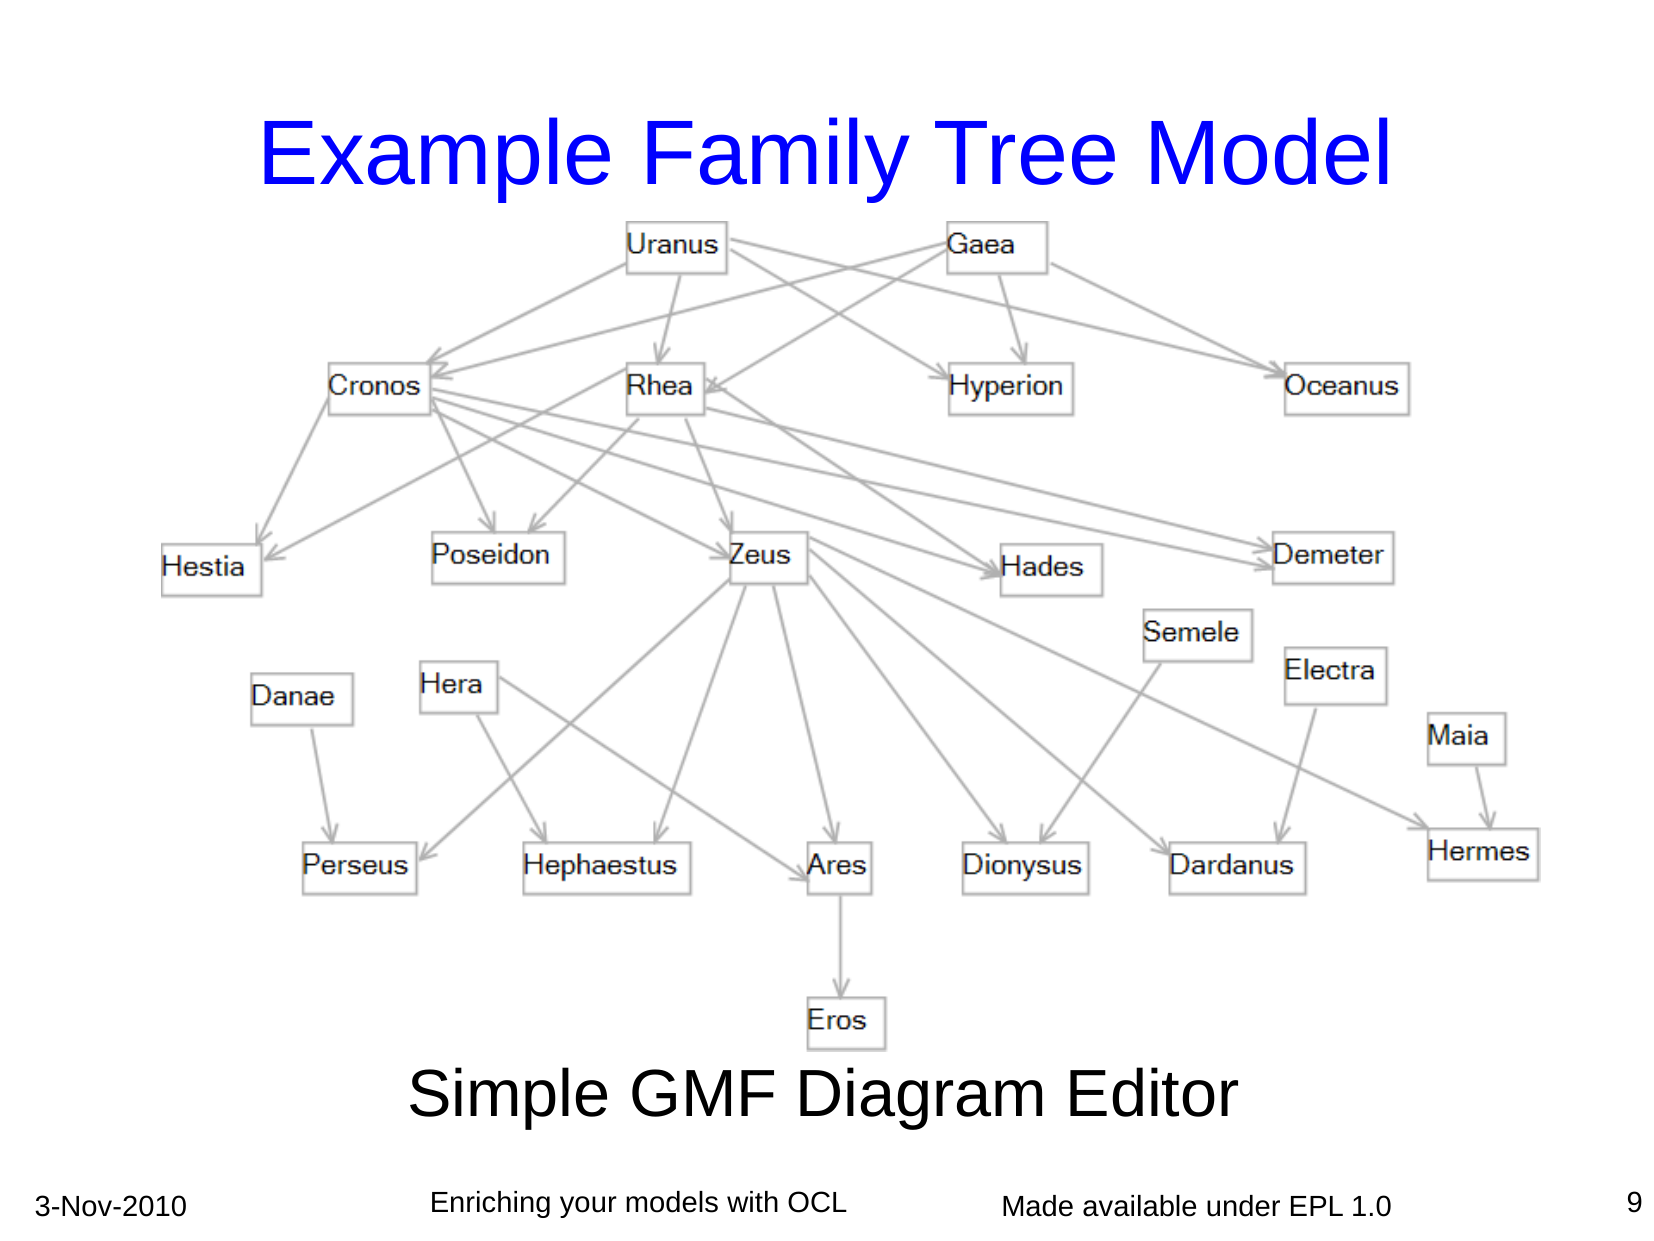

# Example Family Tree Model
Simple GMF Diagram Editor
Enriching your models with OCL
9
3-Nov-2010